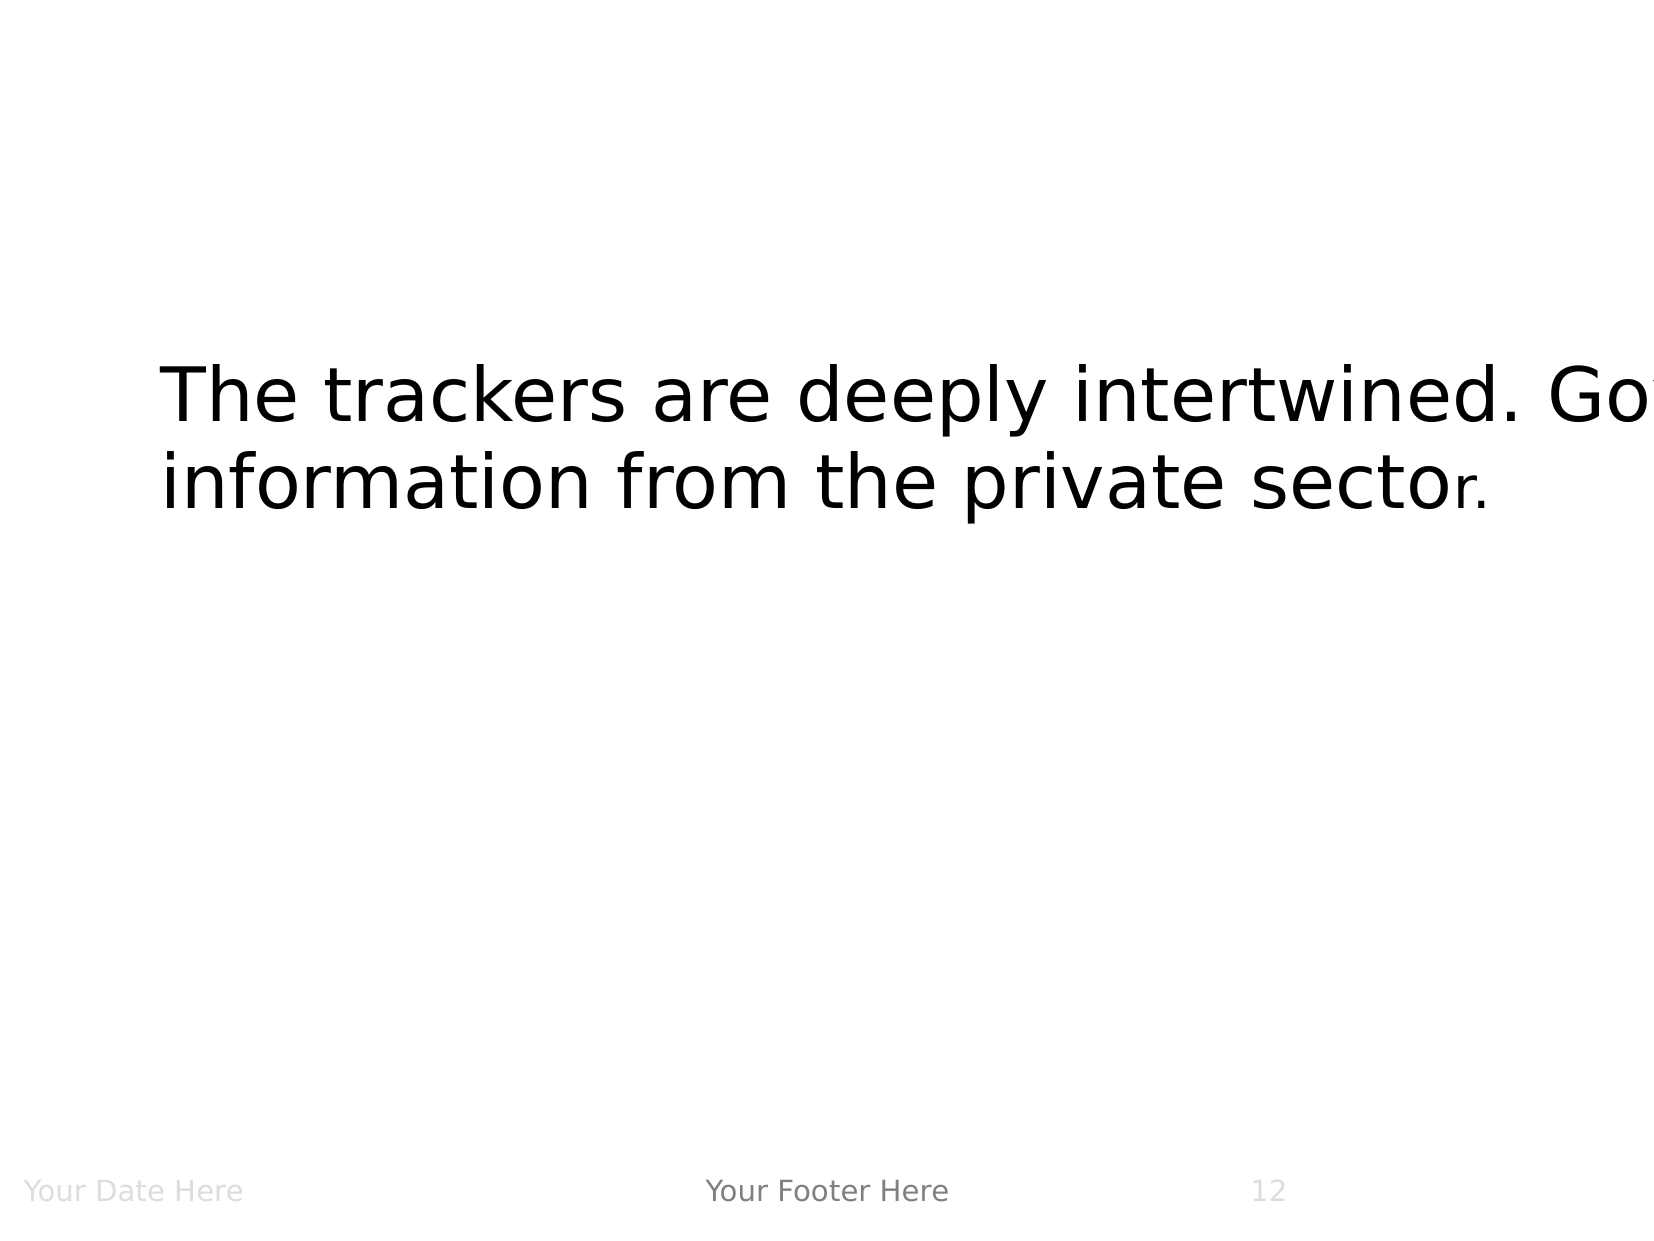

The trackers are deeply intertwined. Government data are the lifeblood for commercial data brokers. And government dragnets rely on obtaining information from the private sector.
Your Date Here
Your Footer Here